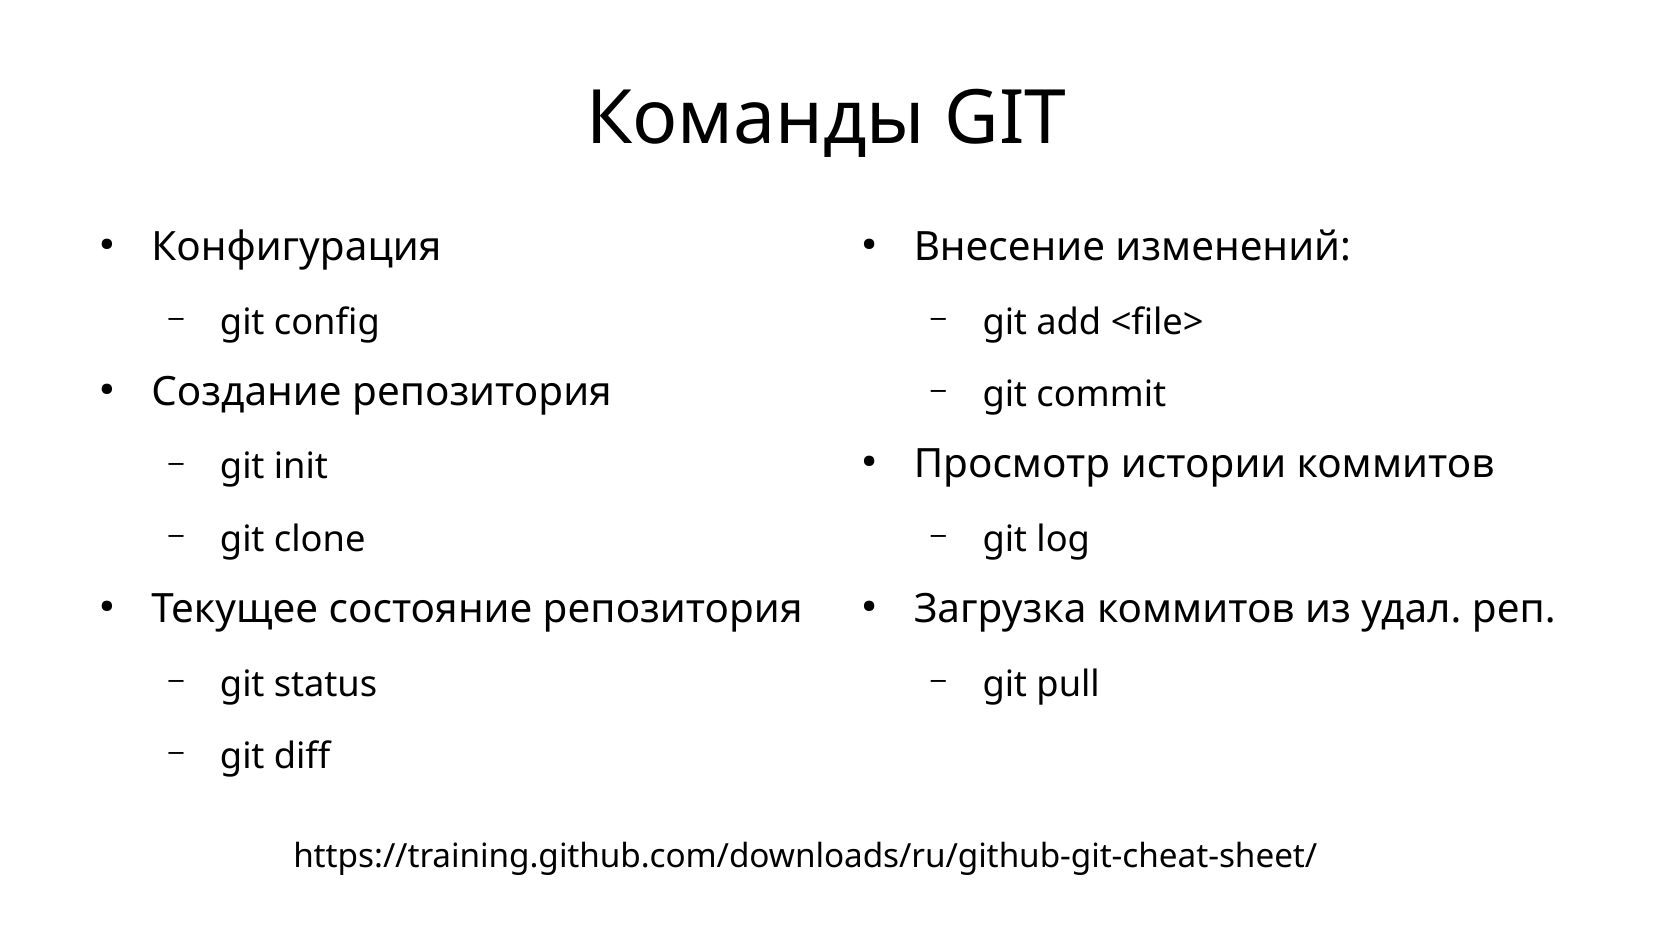

# Команды GIT
Конфигурация
git config
Создание репозитория
git init
git clone
Текущее состояние репозитория
git status
git diff
Внесение изменений:
git add <file>
git commit
Просмотр истории коммитов
git log
Загрузка коммитов из удал. реп.
git pull
https://training.github.com/downloads/ru/github-git-cheat-sheet/